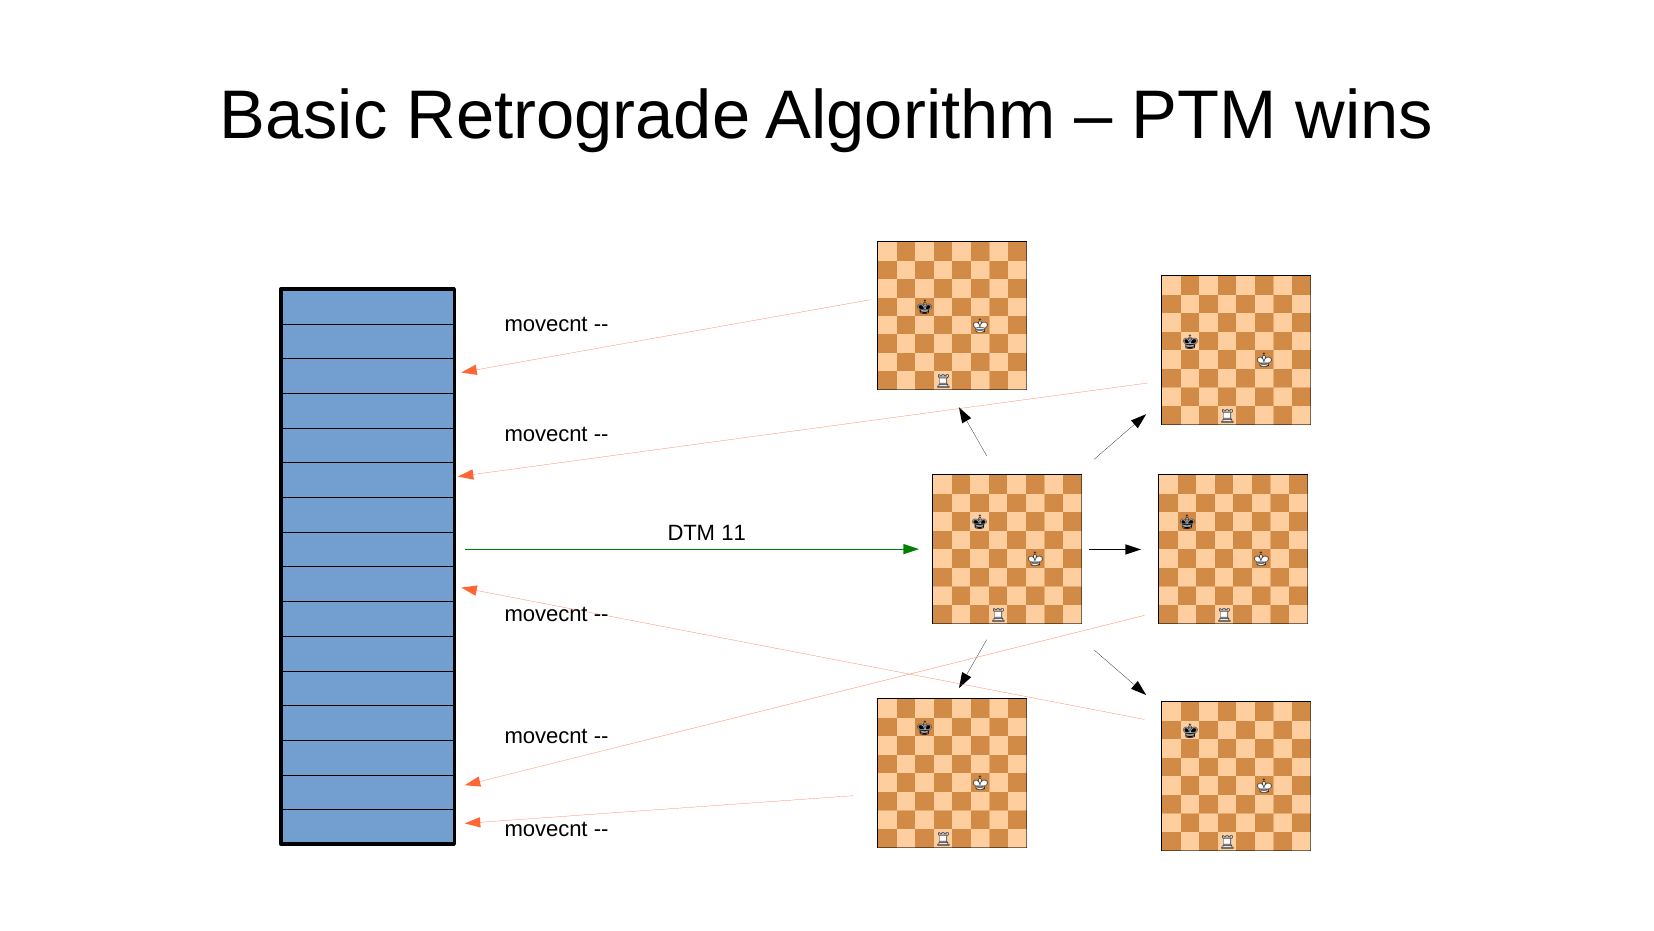

# Basic Retrograde Algorithm – PTM wins